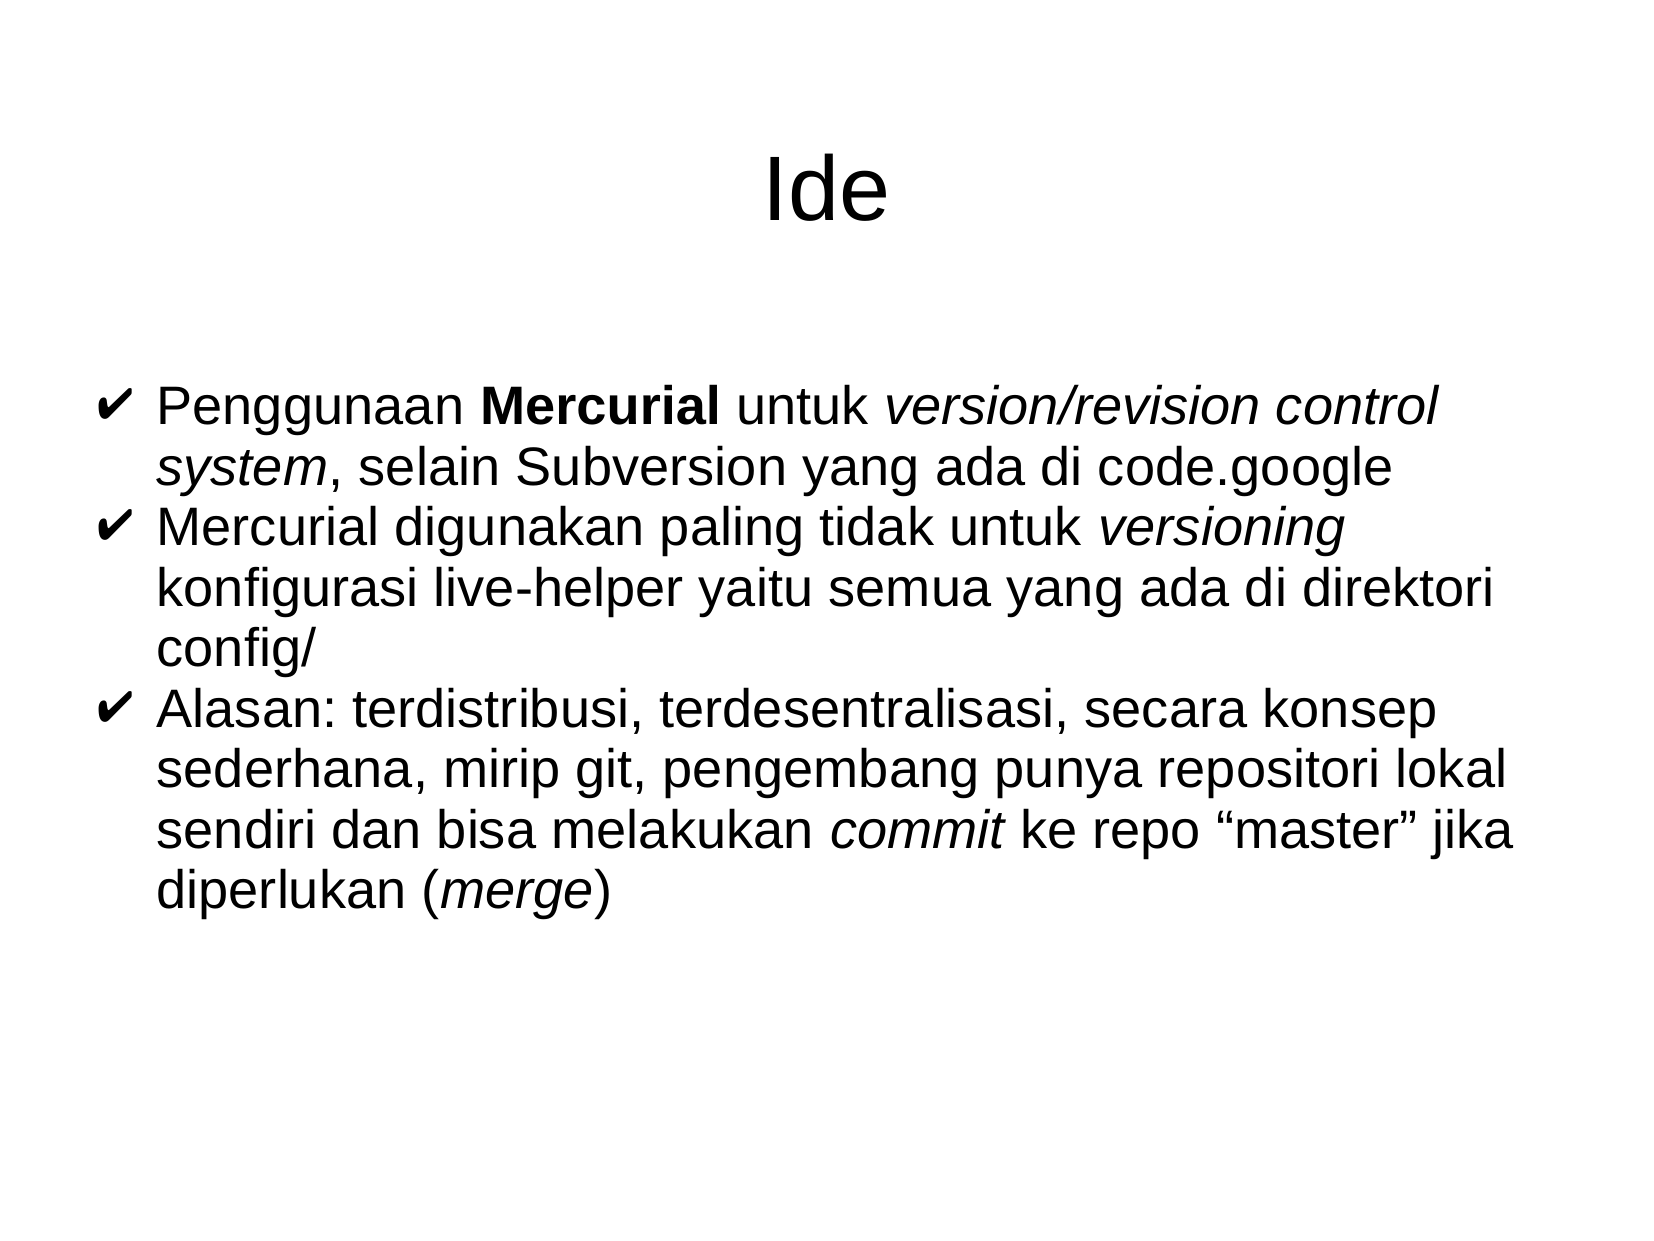

# Ide
Penggunaan Mercurial untuk version/revision control system, selain Subversion yang ada di code.google
Mercurial digunakan paling tidak untuk versioning konfigurasi live-helper yaitu semua yang ada di direktori config/
Alasan: terdistribusi, terdesentralisasi, secara konsep sederhana, mirip git, pengembang punya repositori lokal sendiri dan bisa melakukan commit ke repo “master” jika diperlukan (merge)